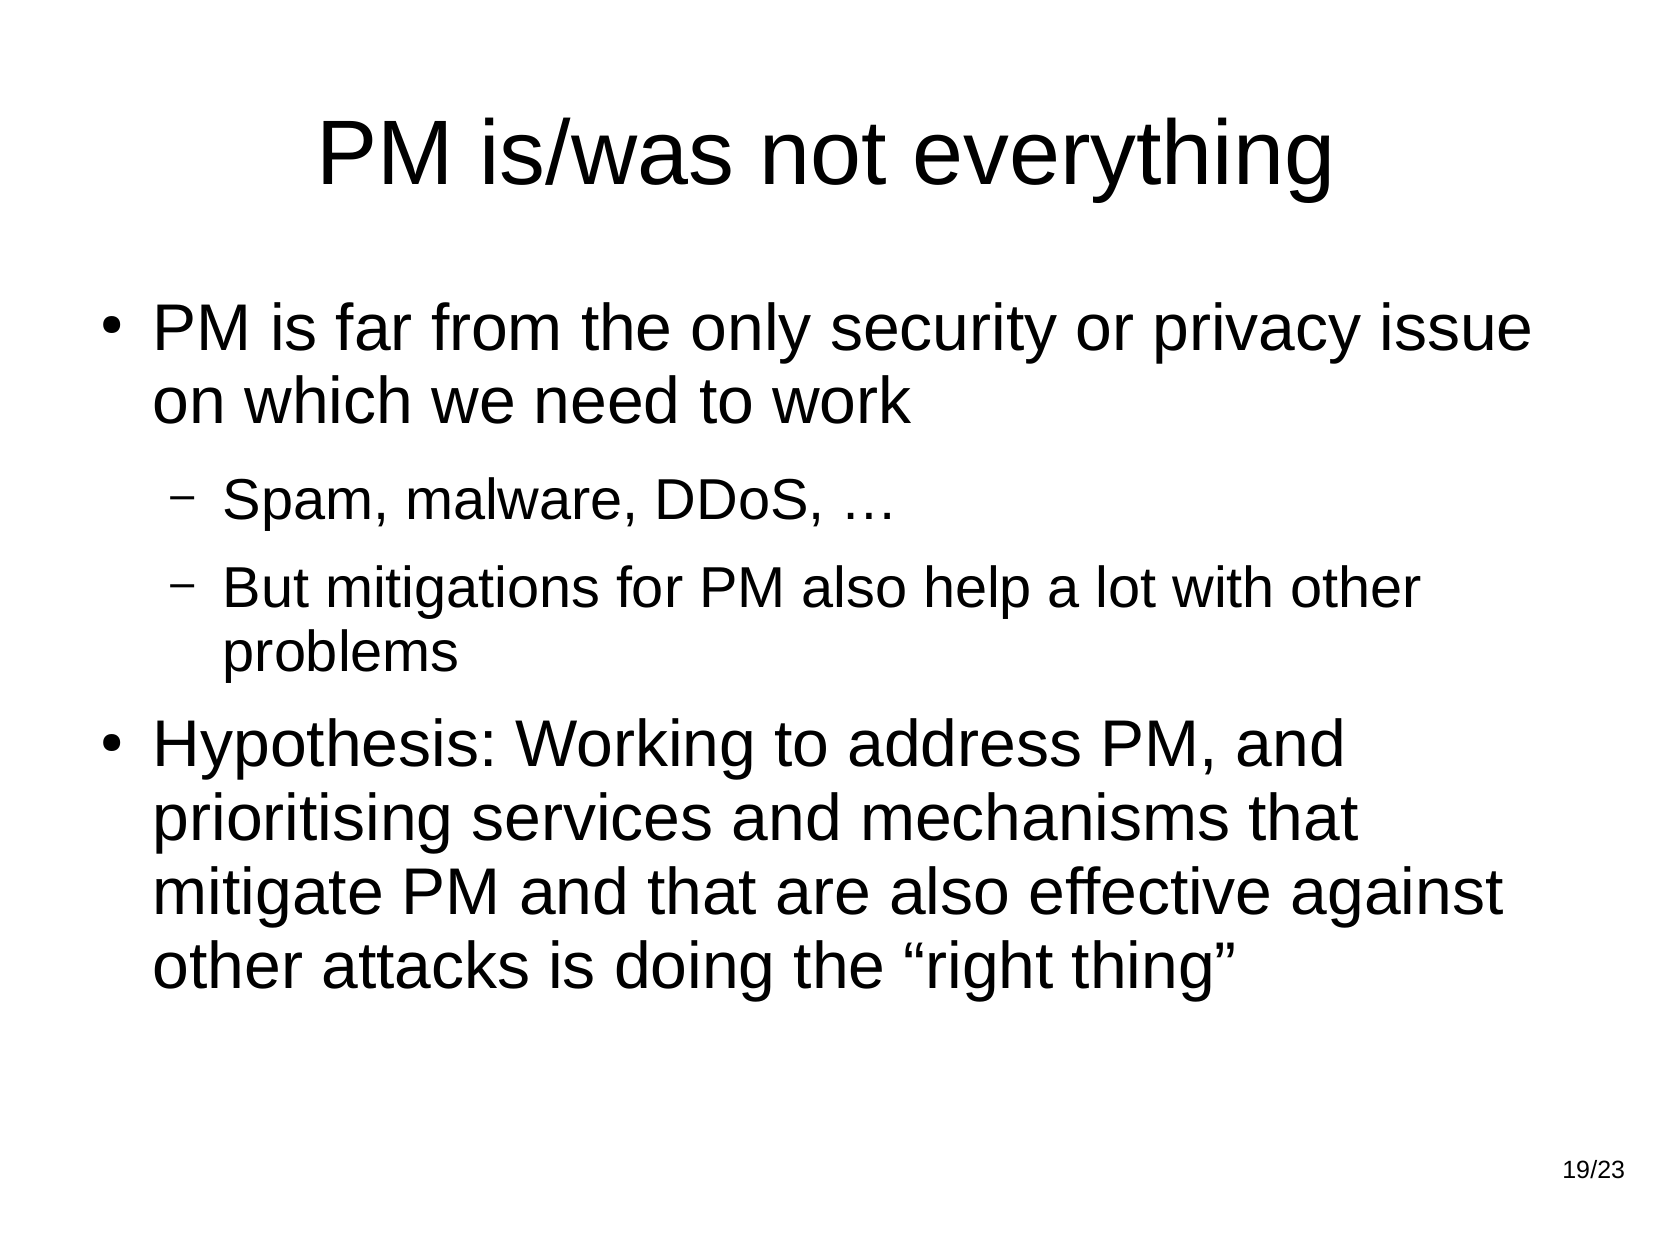

# PM is/was not everything
PM is far from the only security or privacy issue on which we need to work
Spam, malware, DDoS, …
But mitigations for PM also help a lot with other problems
Hypothesis: Working to address PM, and prioritising services and mechanisms that mitigate PM and that are also effective against other attacks is doing the “right thing”